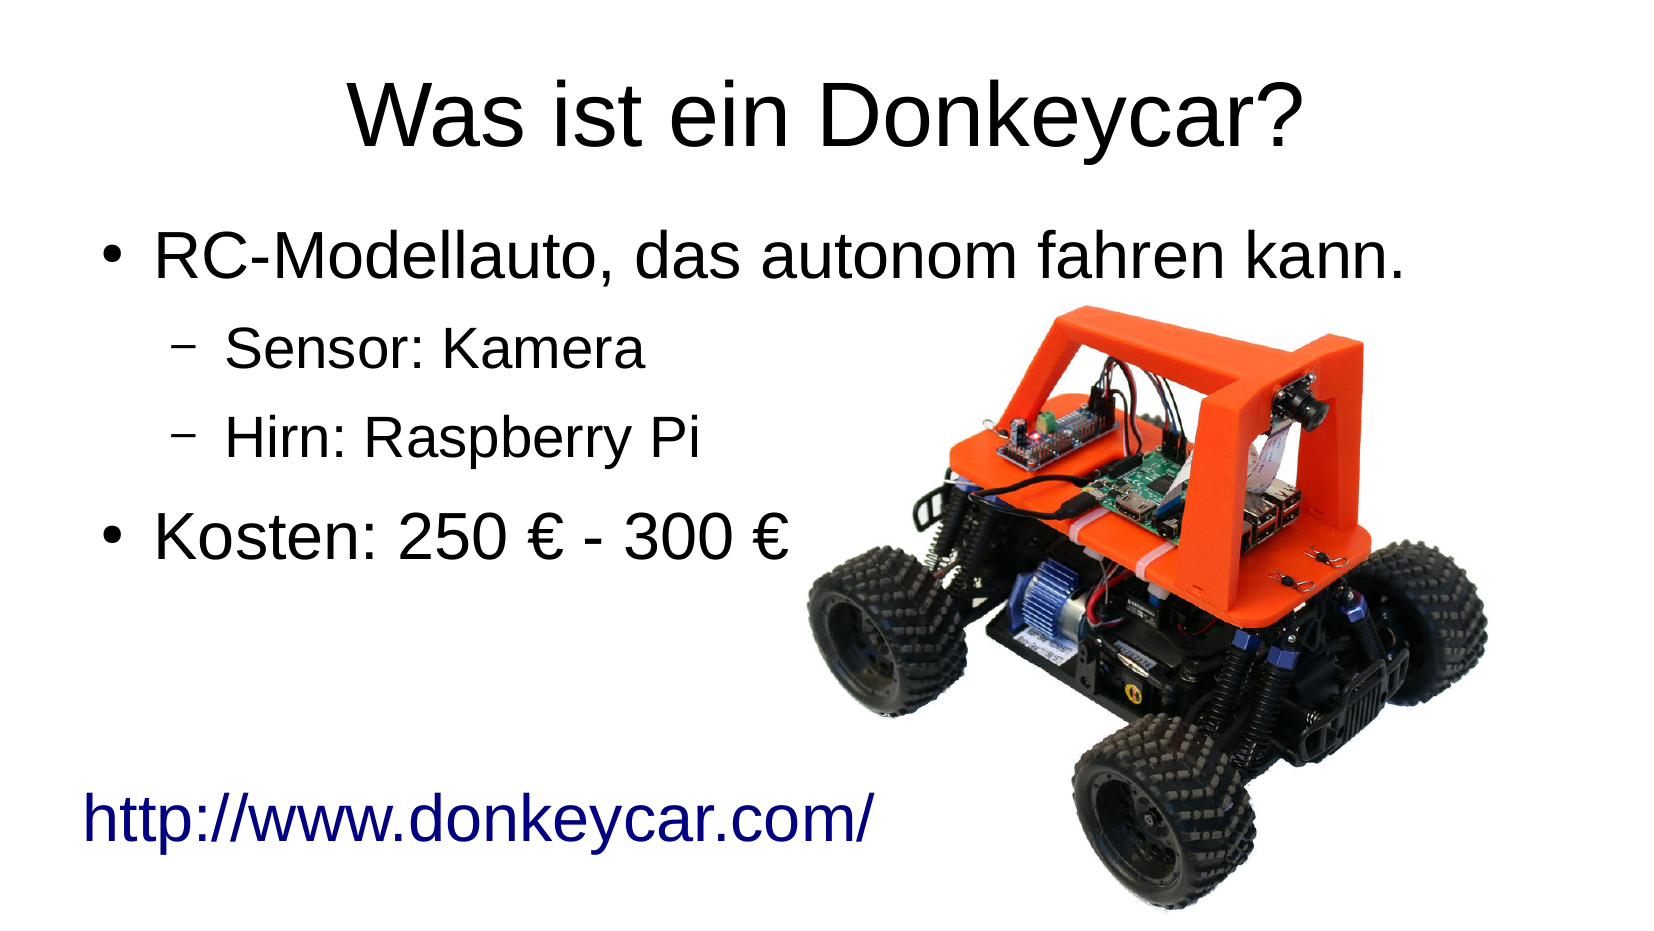

# Was ist ein Donkeycar?
RC-Modellauto, das autonom fahren kann.
Sensor: Kamera
Hirn: Raspberry Pi
Kosten: 250 € - 300 €
http://www.donkeycar.com/